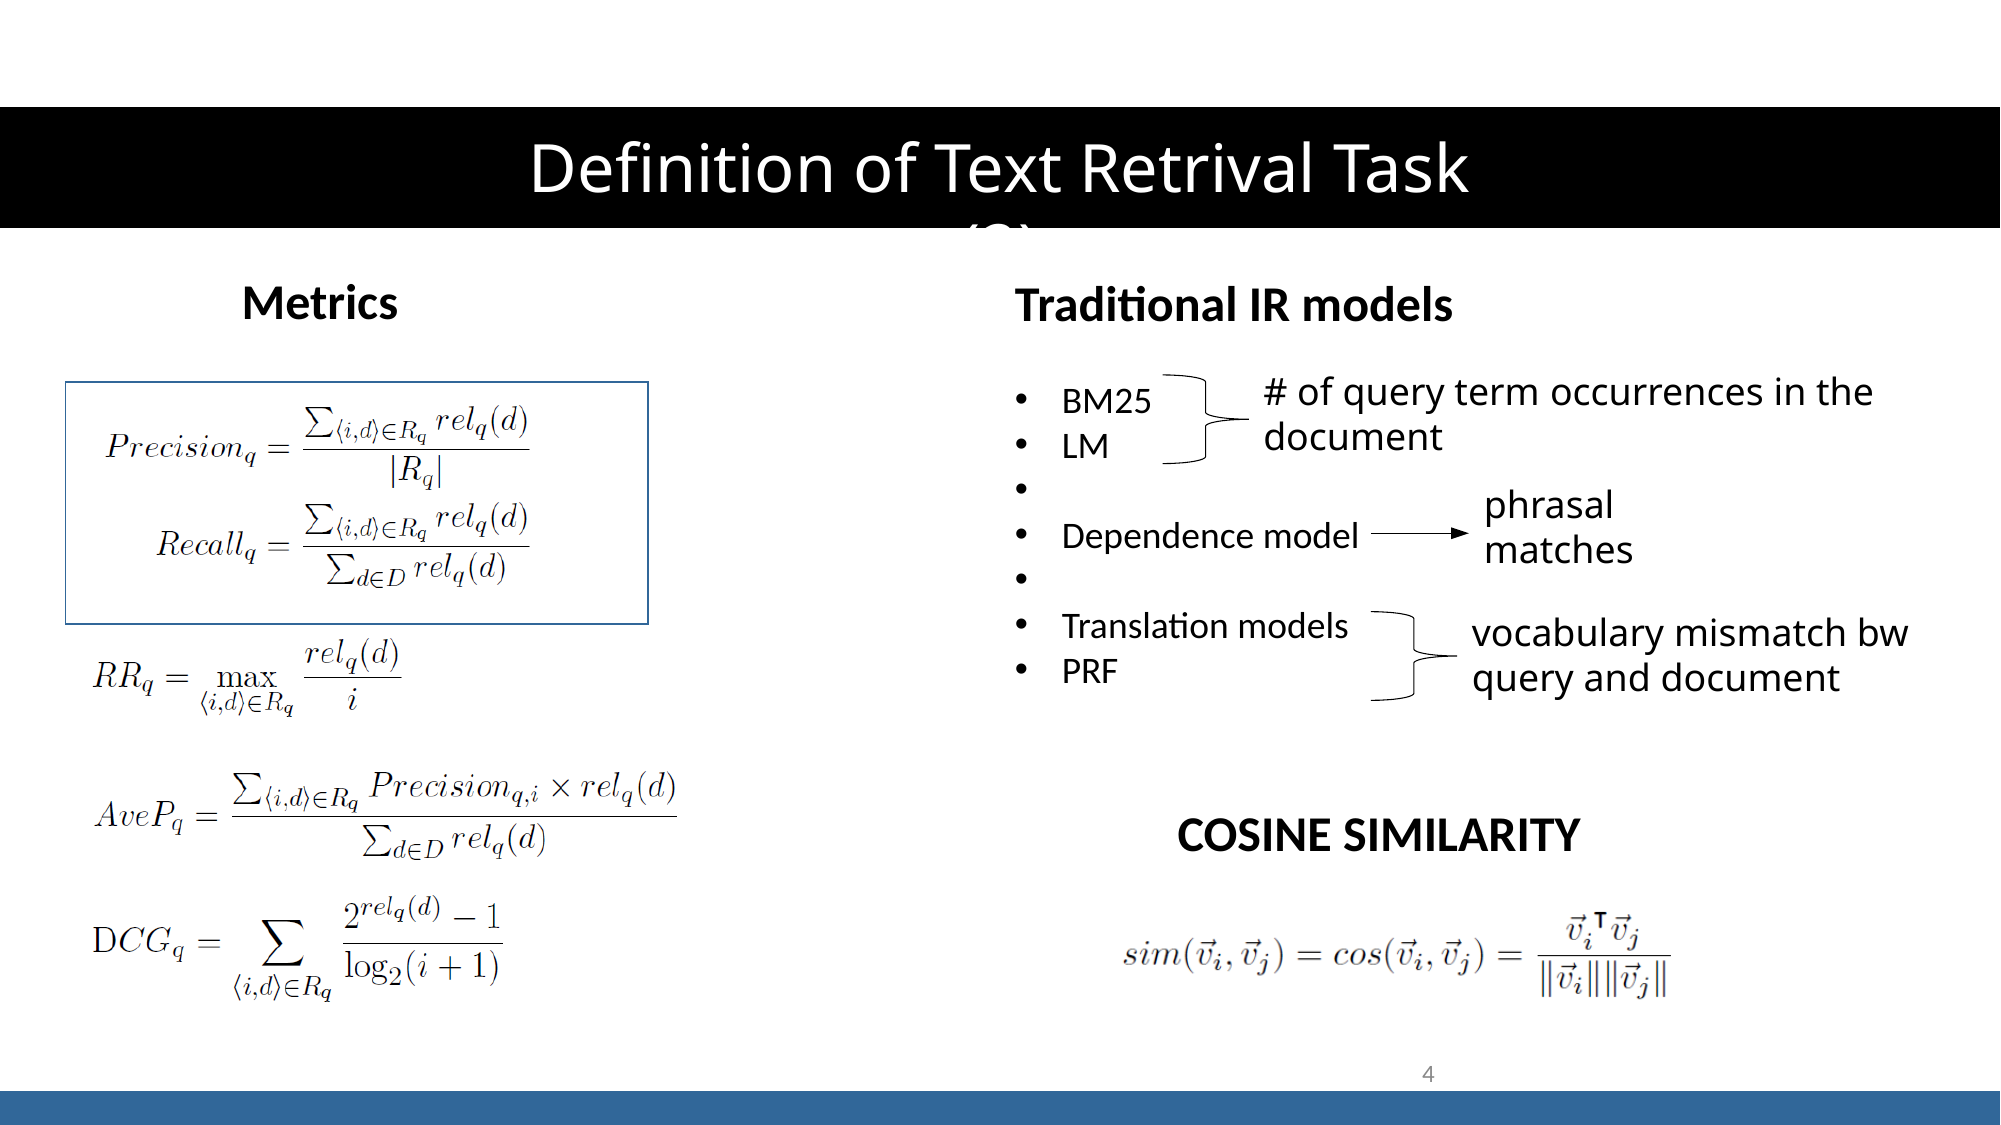

Definition of Text Retrival Task (2)
Metrics
Traditional IR models
BM25
LM
Dependence model
Translation models
PRF
# of query term occurrences in the document
phrasal matches
vocabulary mismatch bw query and document
COSINE SIMILARITY